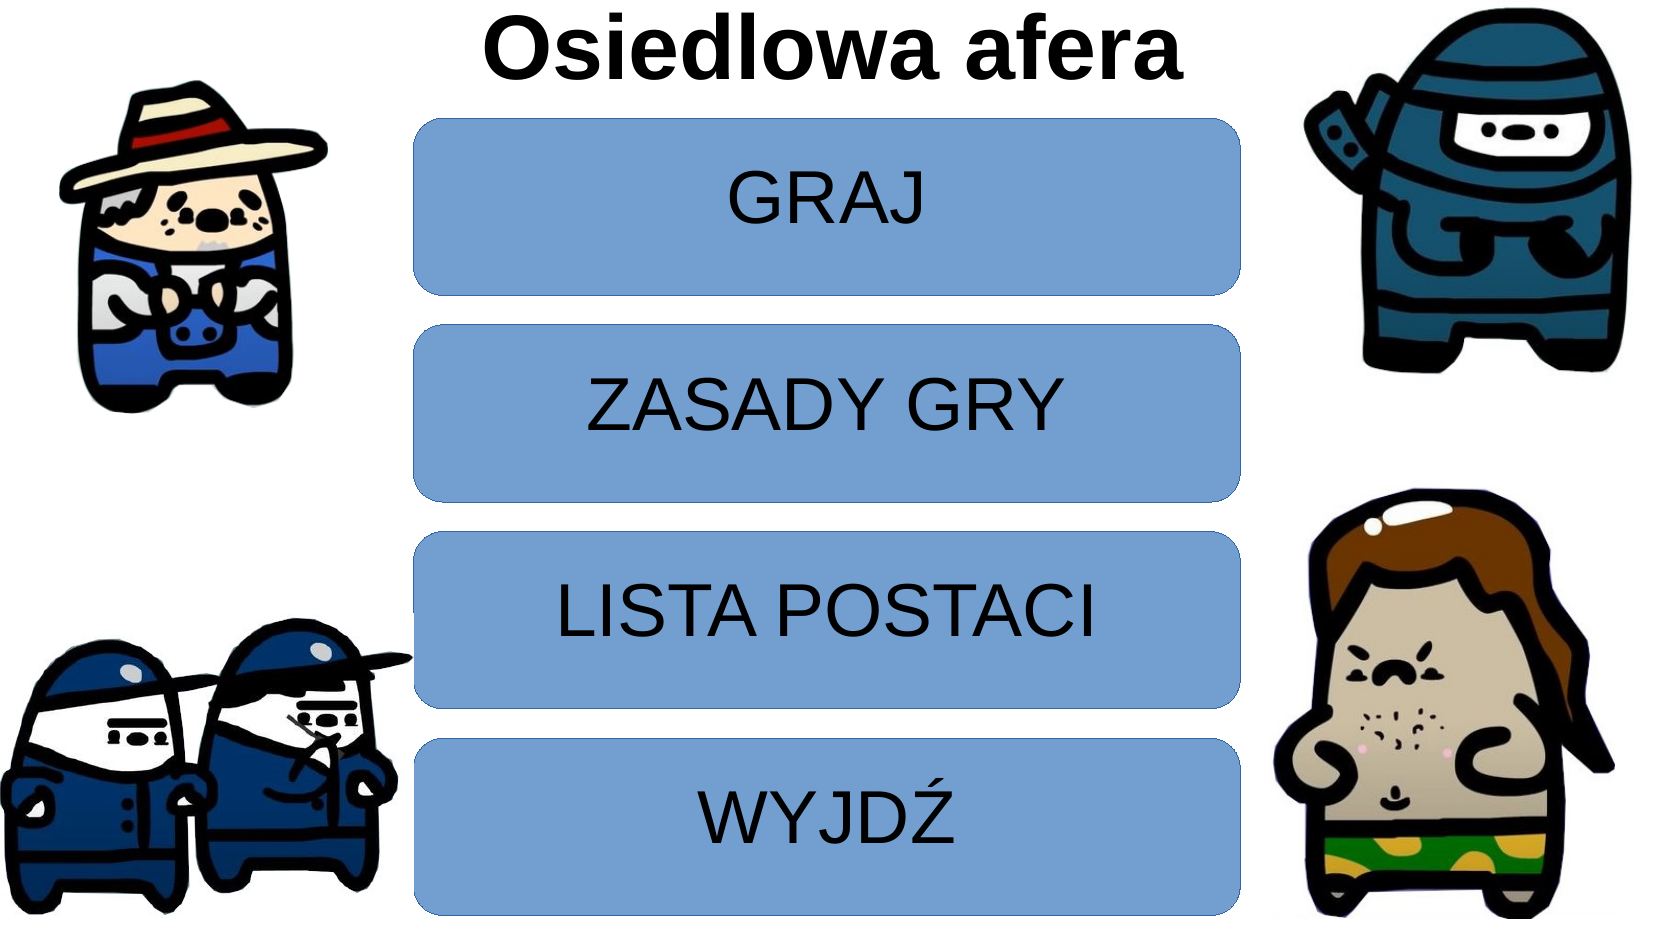

# Osiedlowa afera
GRAJ
ZASADY GRY
LISTA POSTACI
WYJDŹ